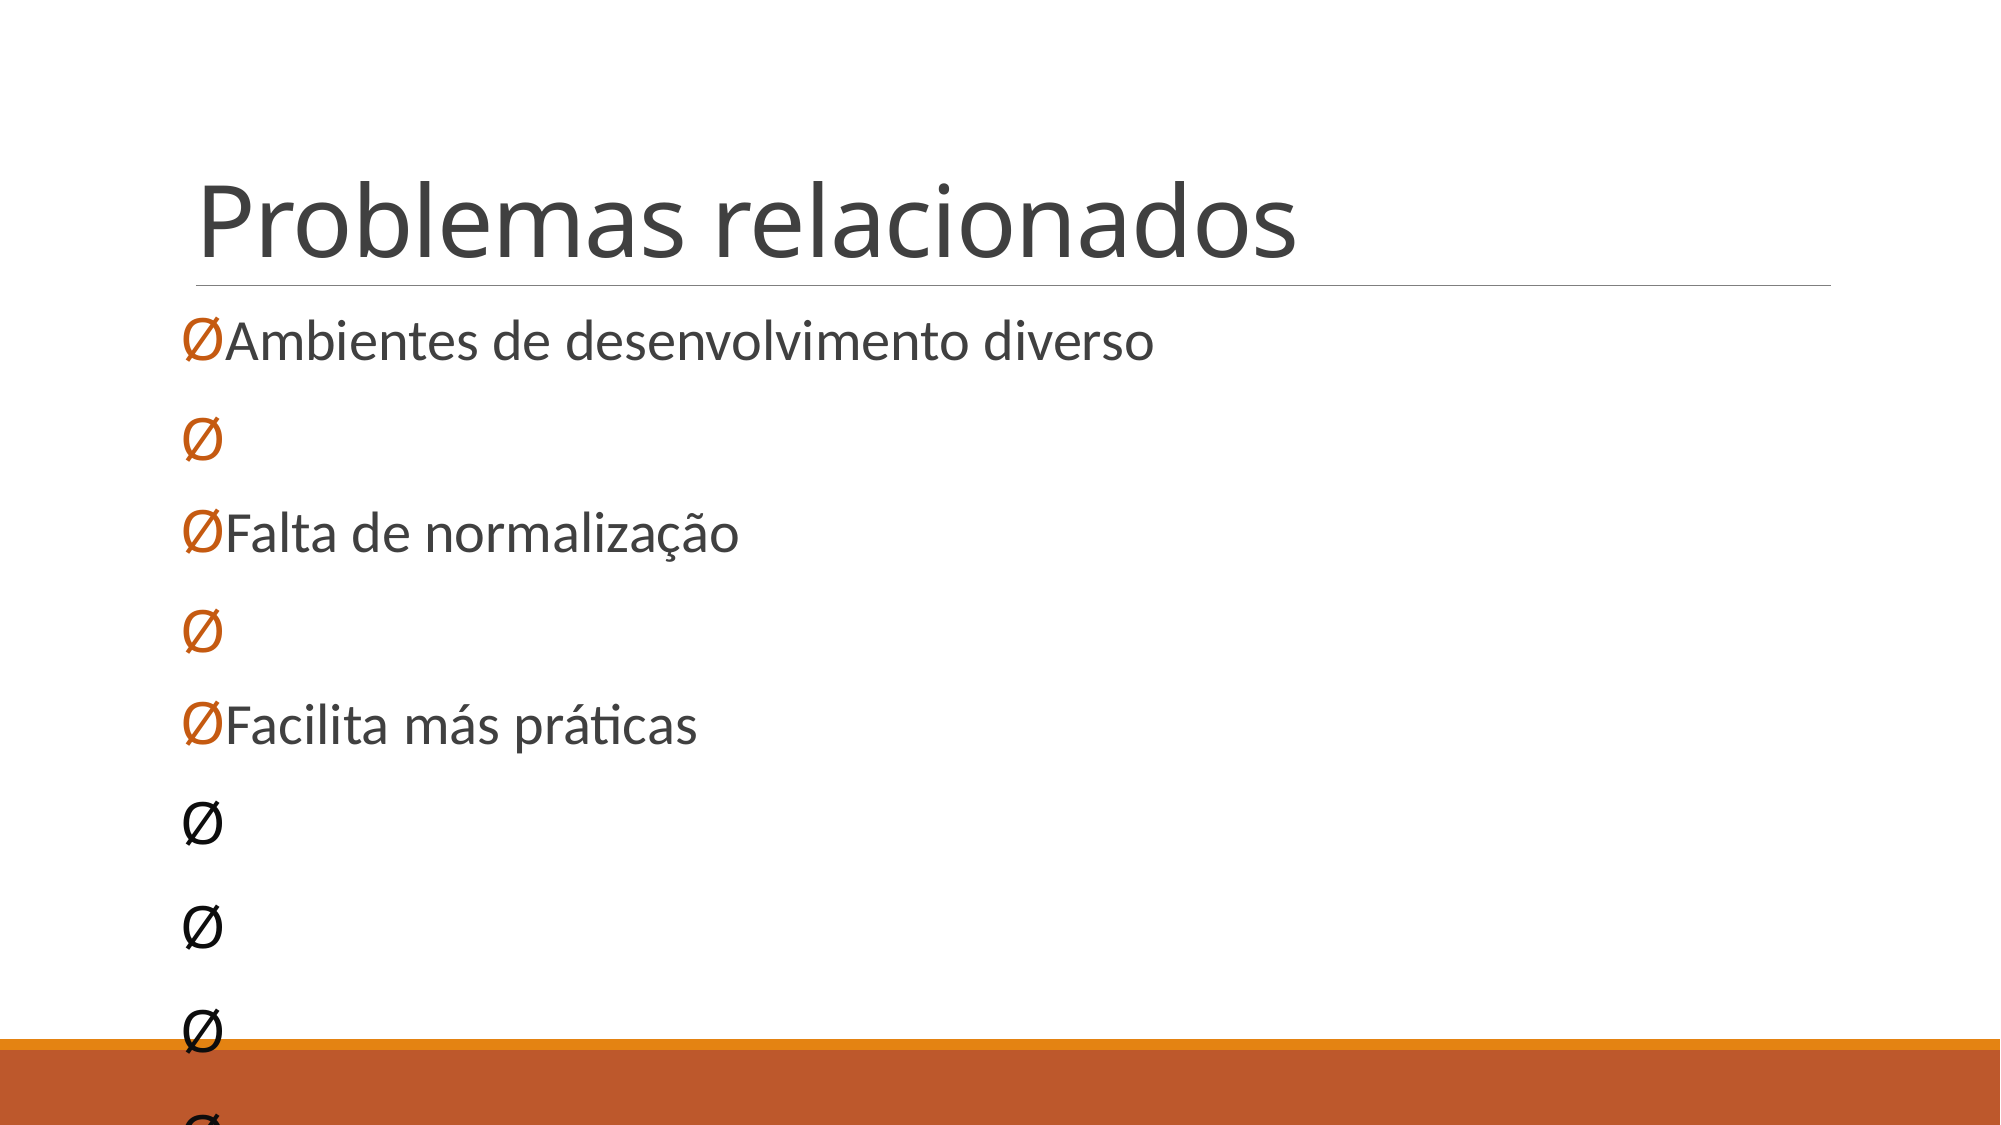

# Problemas relacionados
Ambientes de desenvolvimento diverso
Falta de normalização
Facilita más práticas